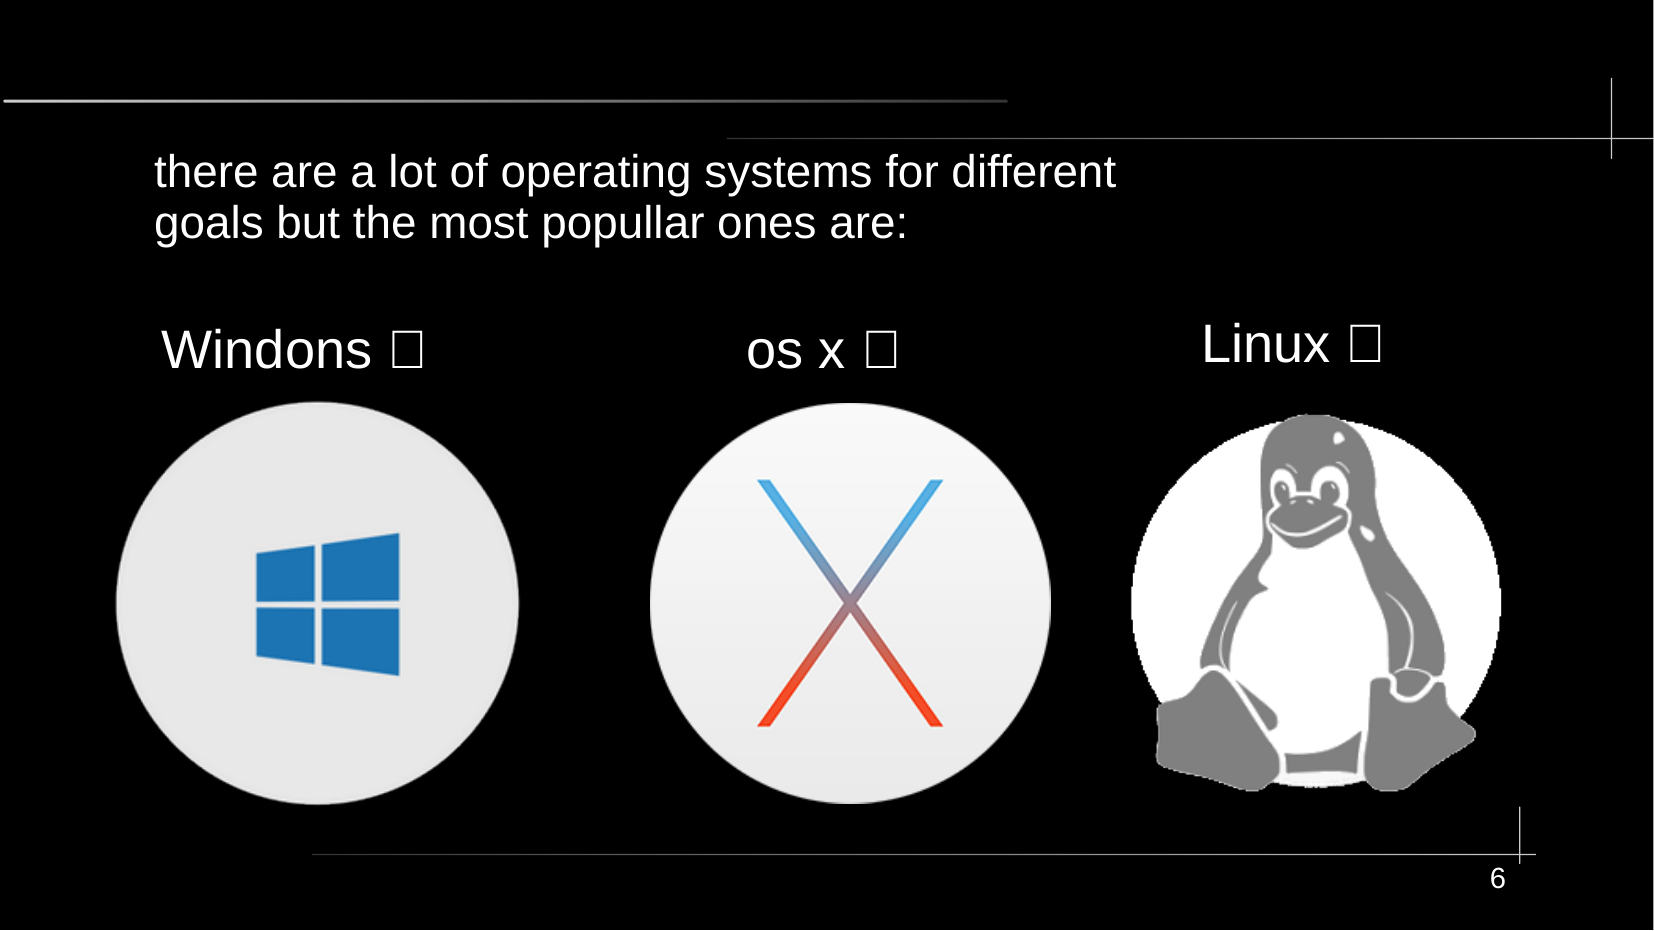

# there are a lot of operating systems for different goals but the most popullar ones are:
Linux 
Windons 
os x 
6